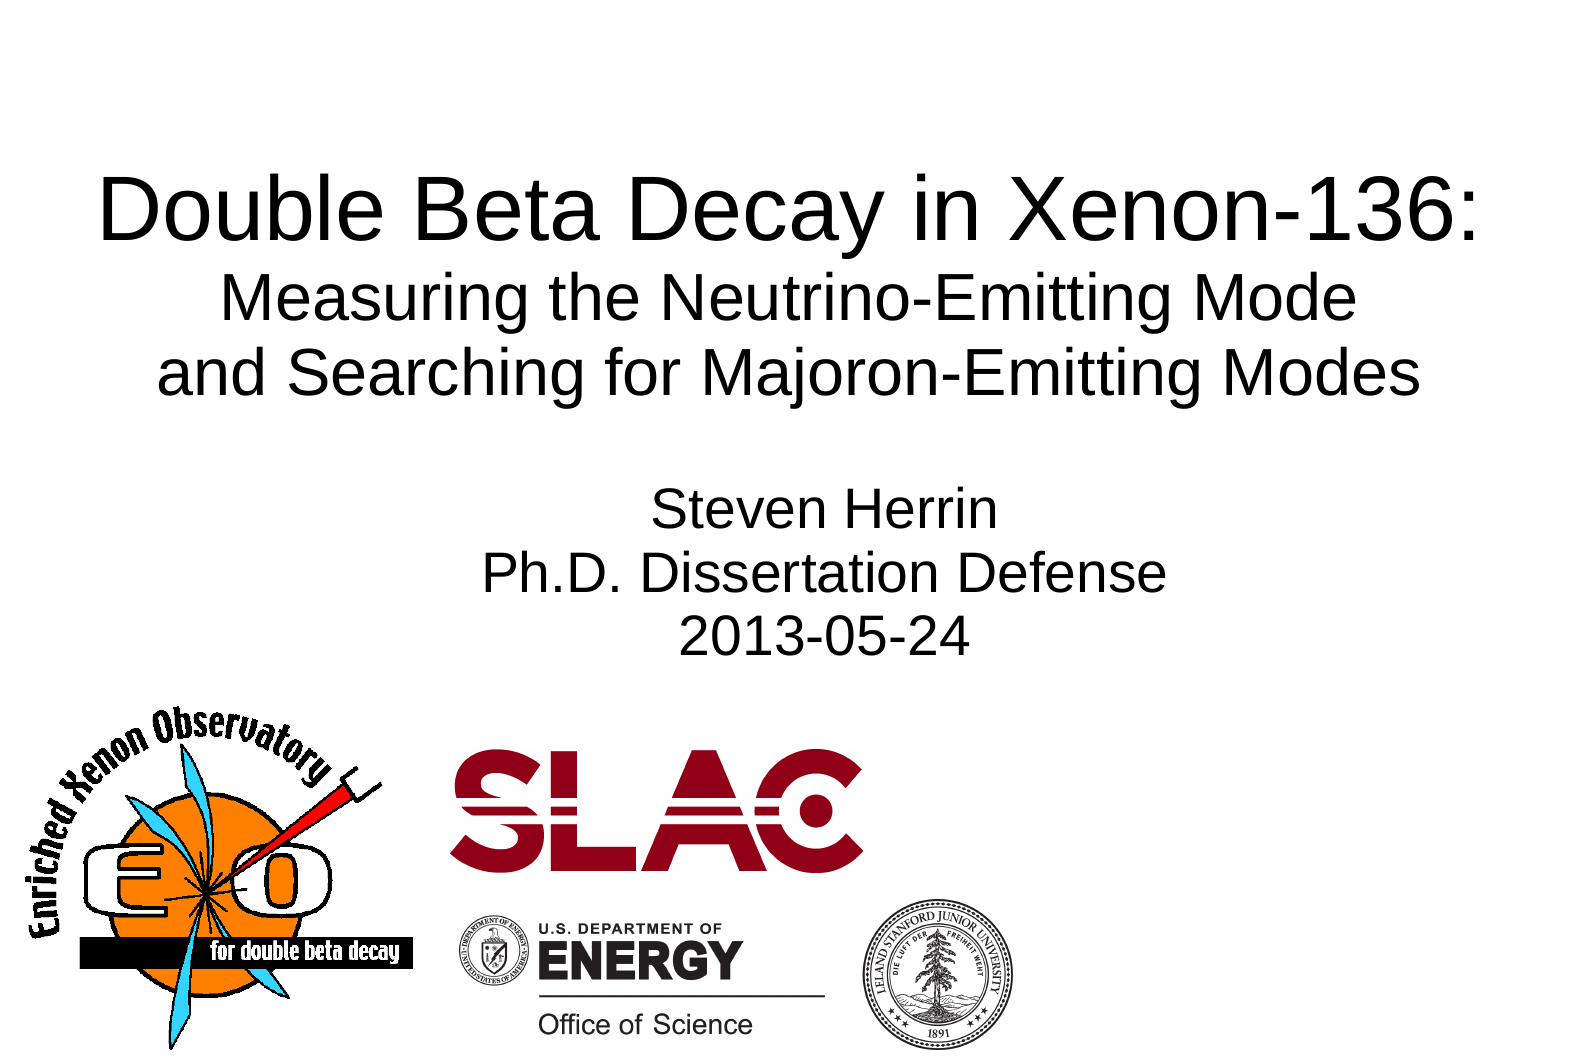

# Double Beta Decay in Xenon-136: Measuring the Neutrino-Emitting Mode and Searching for Majoron-Emitting Modes
Steven Herrin
Ph.D. Dissertation Defense
2013-05-24